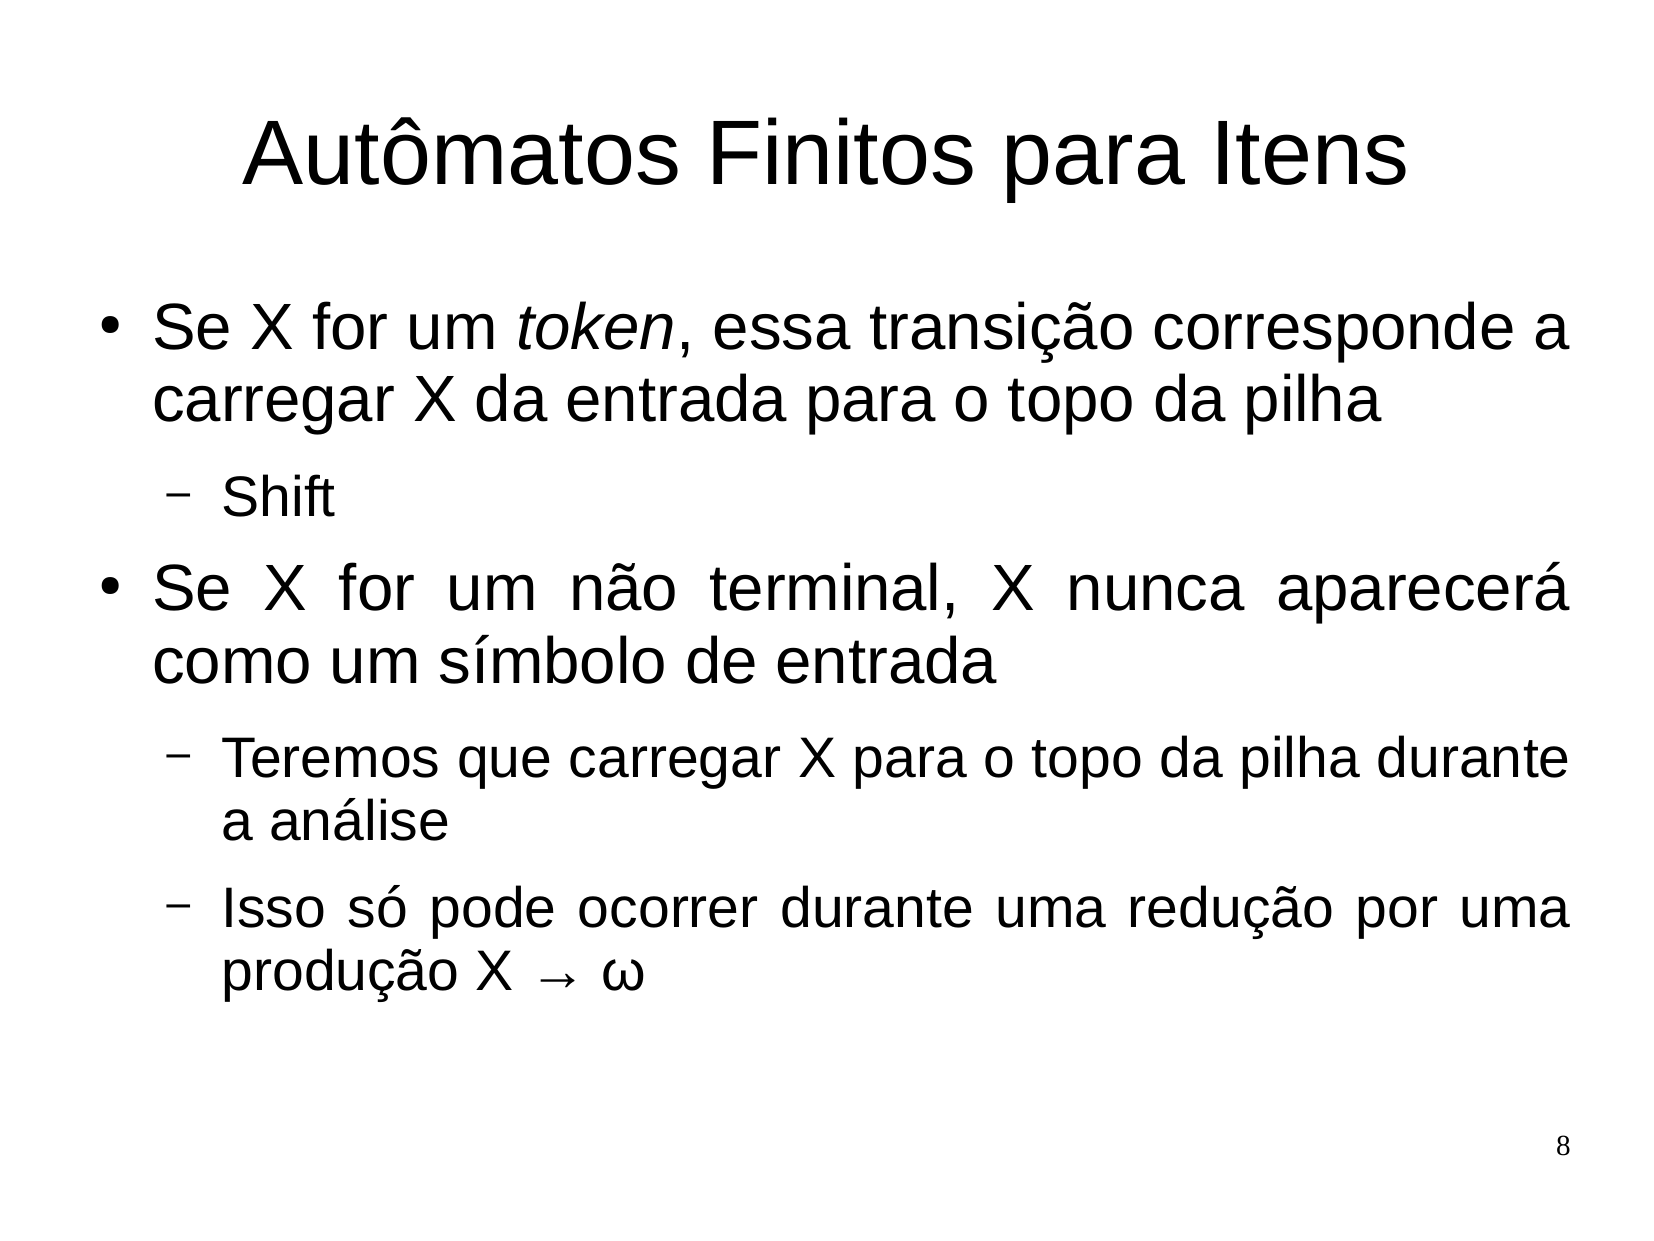

# Autômatos Finitos para Itens
Se X for um token, essa transição corresponde a carregar X da entrada para o topo da pilha
Shift
Se X for um não terminal, X nunca aparecerá como um símbolo de entrada
Teremos que carregar X para o topo da pilha durante a análise
Isso só pode ocorrer durante uma redução por uma produção X → ω
8